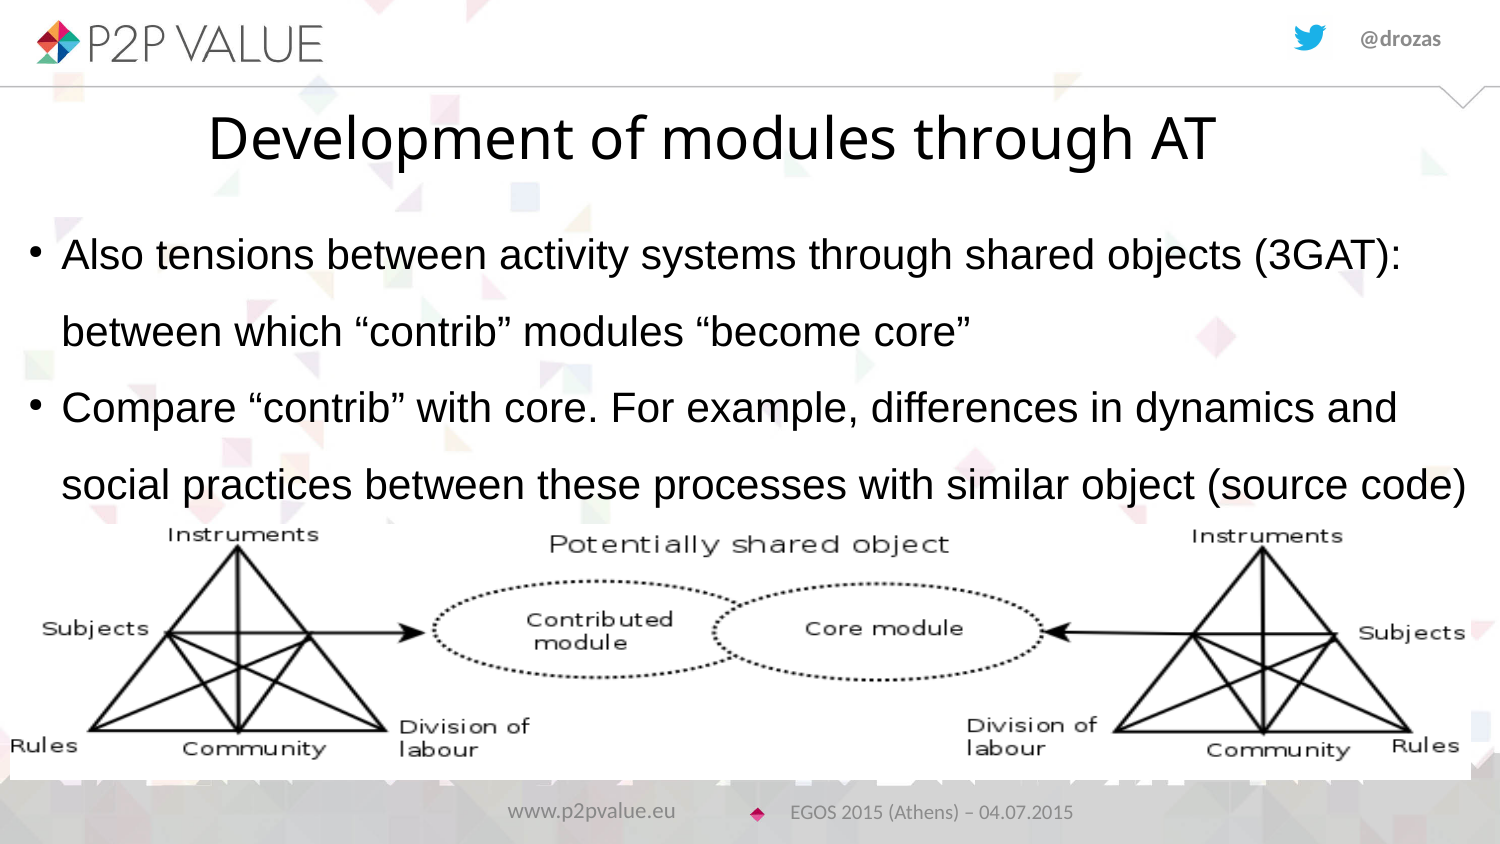

@drozas
# Development of modules through AT
Also tensions between activity systems through shared objects (3GAT): between which “contrib” modules “become core”
Compare “contrib” with core. For example, differences in dynamics and social practices between these processes with similar object (source code)
16
EGOS 2015 (Athens) – 04.07.2015
www.p2pvalue.eu